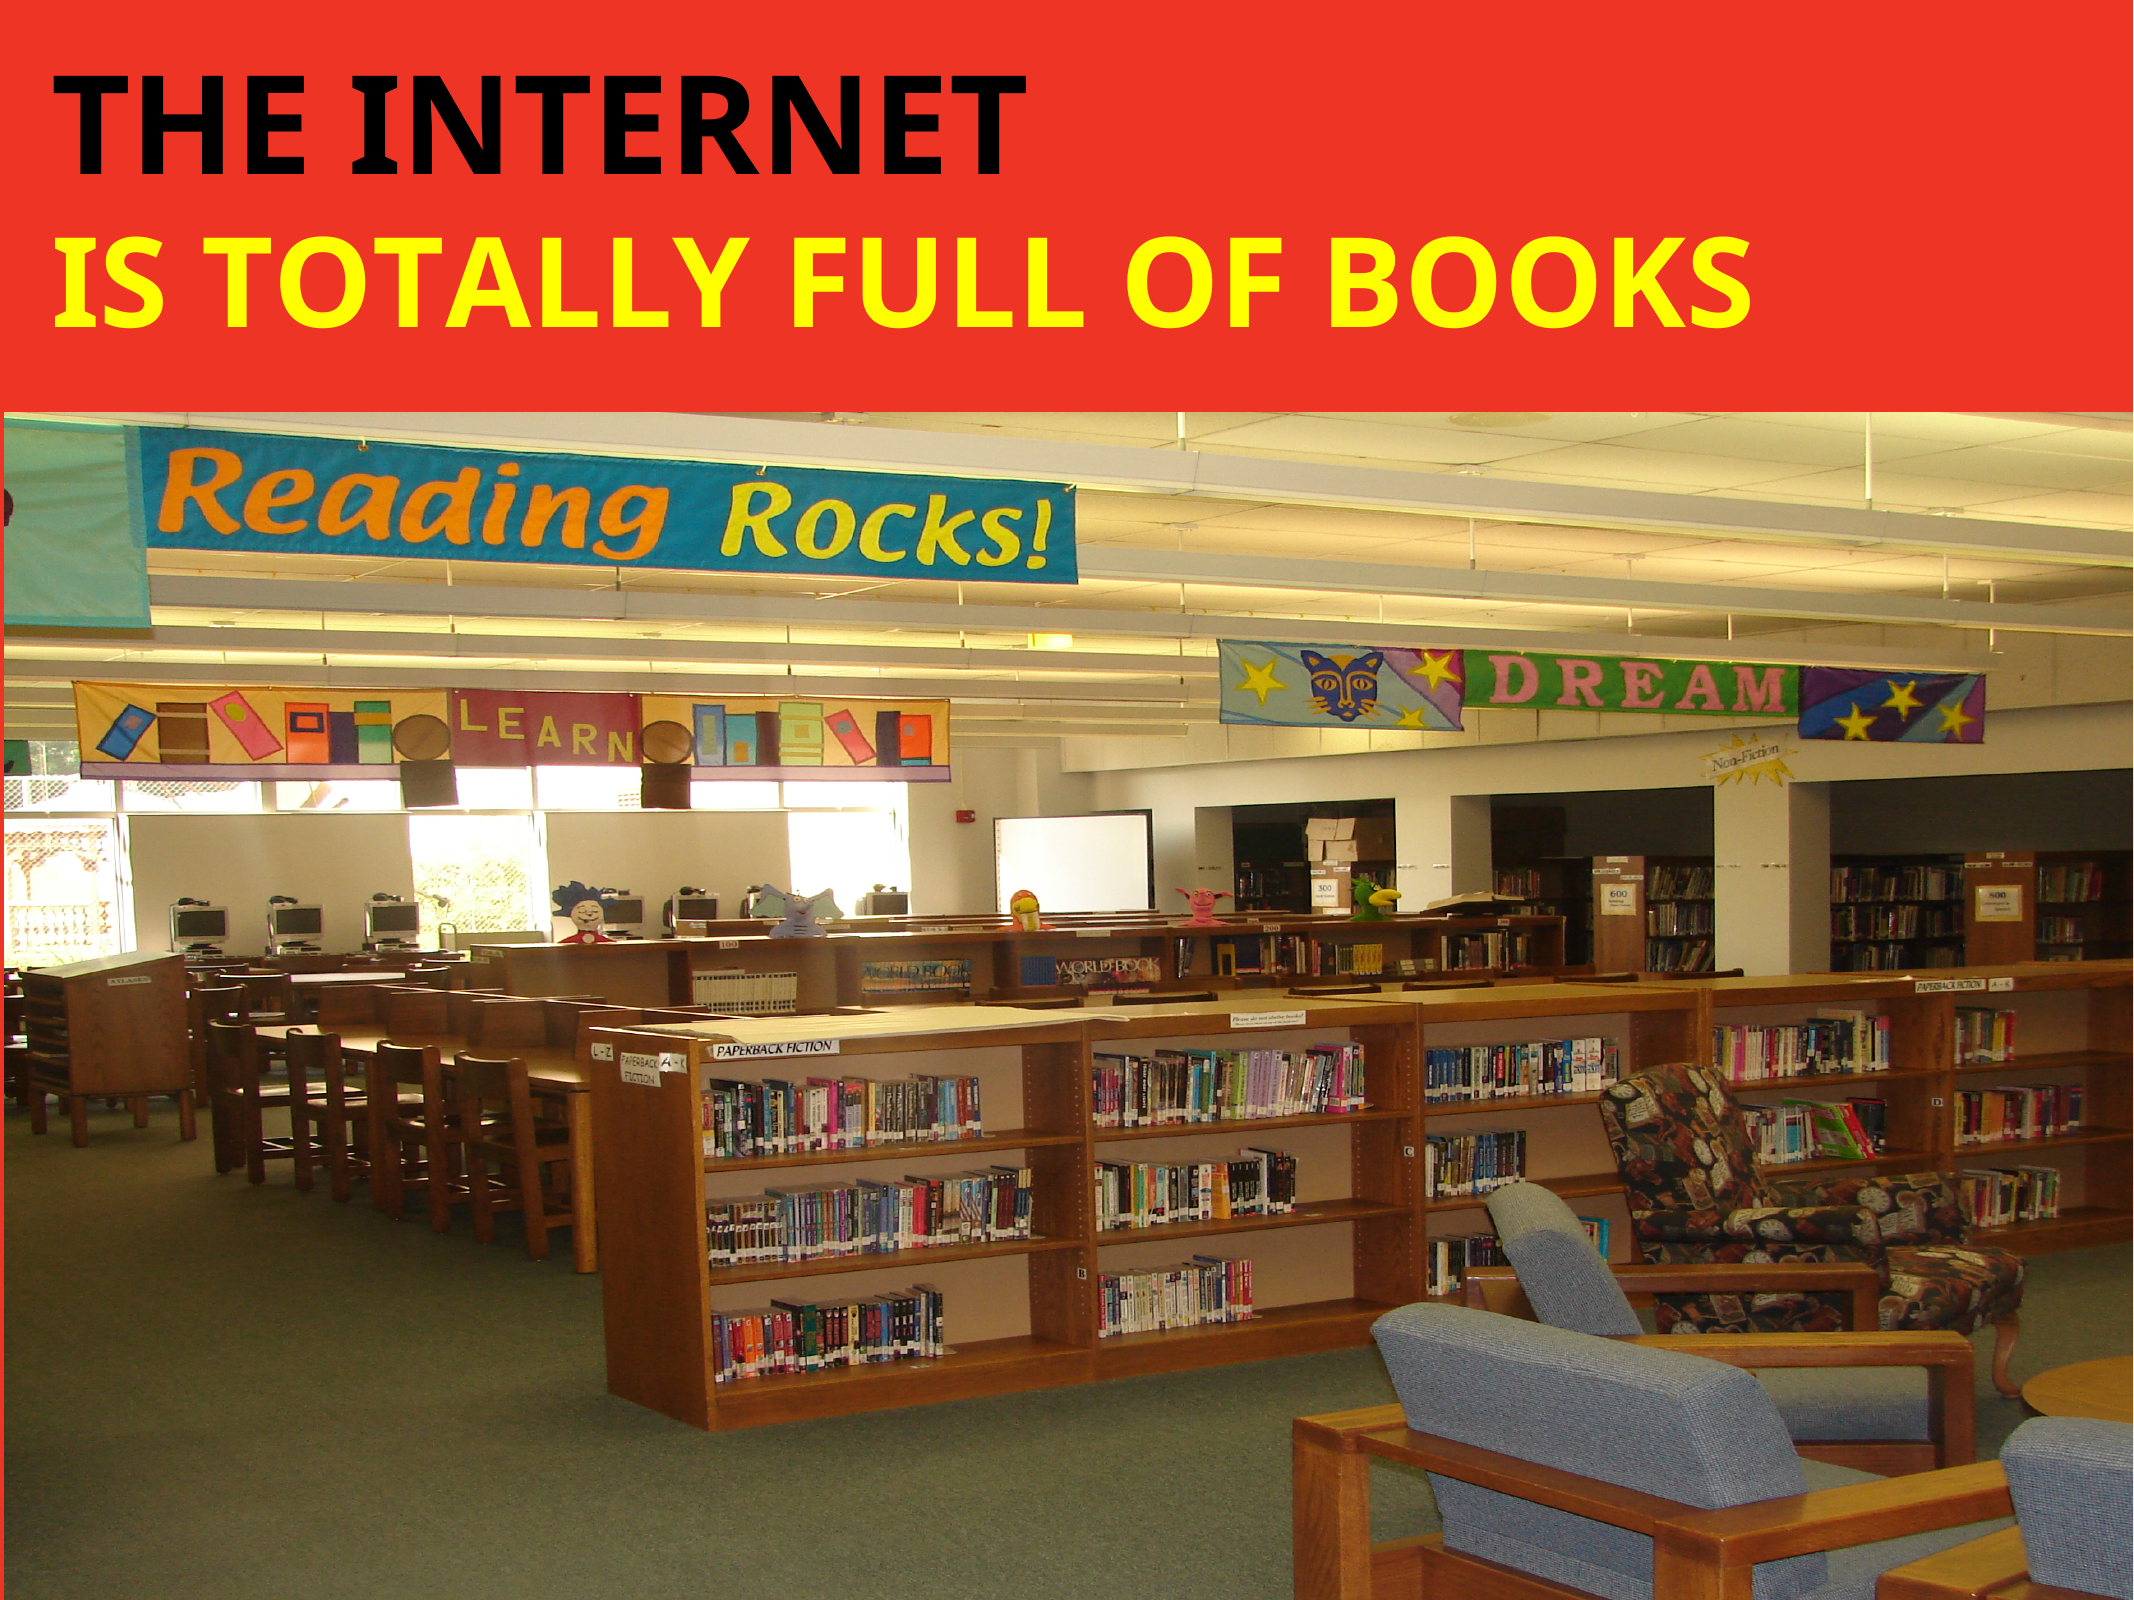

THE INTERNET
IS TOTALLY FULL OF BOOKS